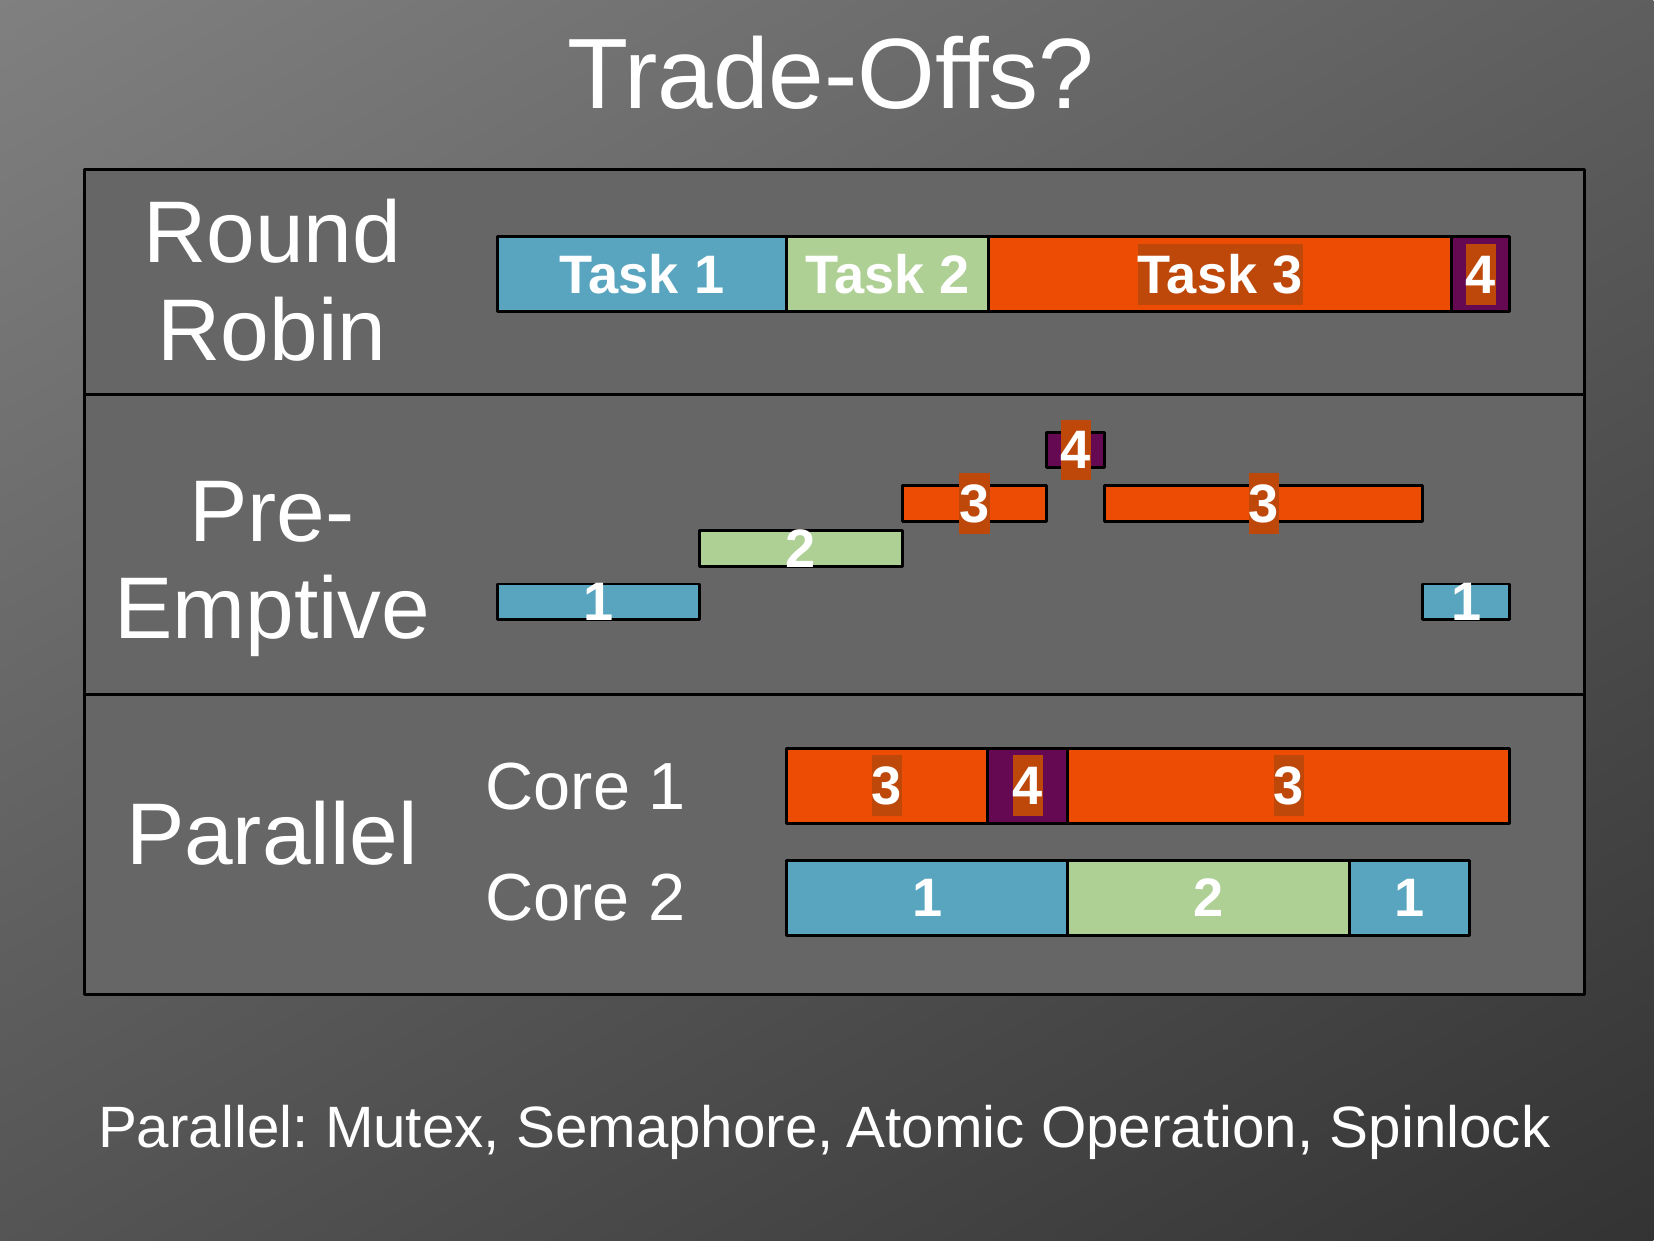

# Trade-Offs?
Round Robin
Task 1
Task 2
Task 3
4
4
3
3
2
1
1
Pre-Emptive
3
4
3
Core 1
Core 2
1
2
1
Parallel
Parallel: Mutex, Semaphore, Atomic Operation, Spinlock